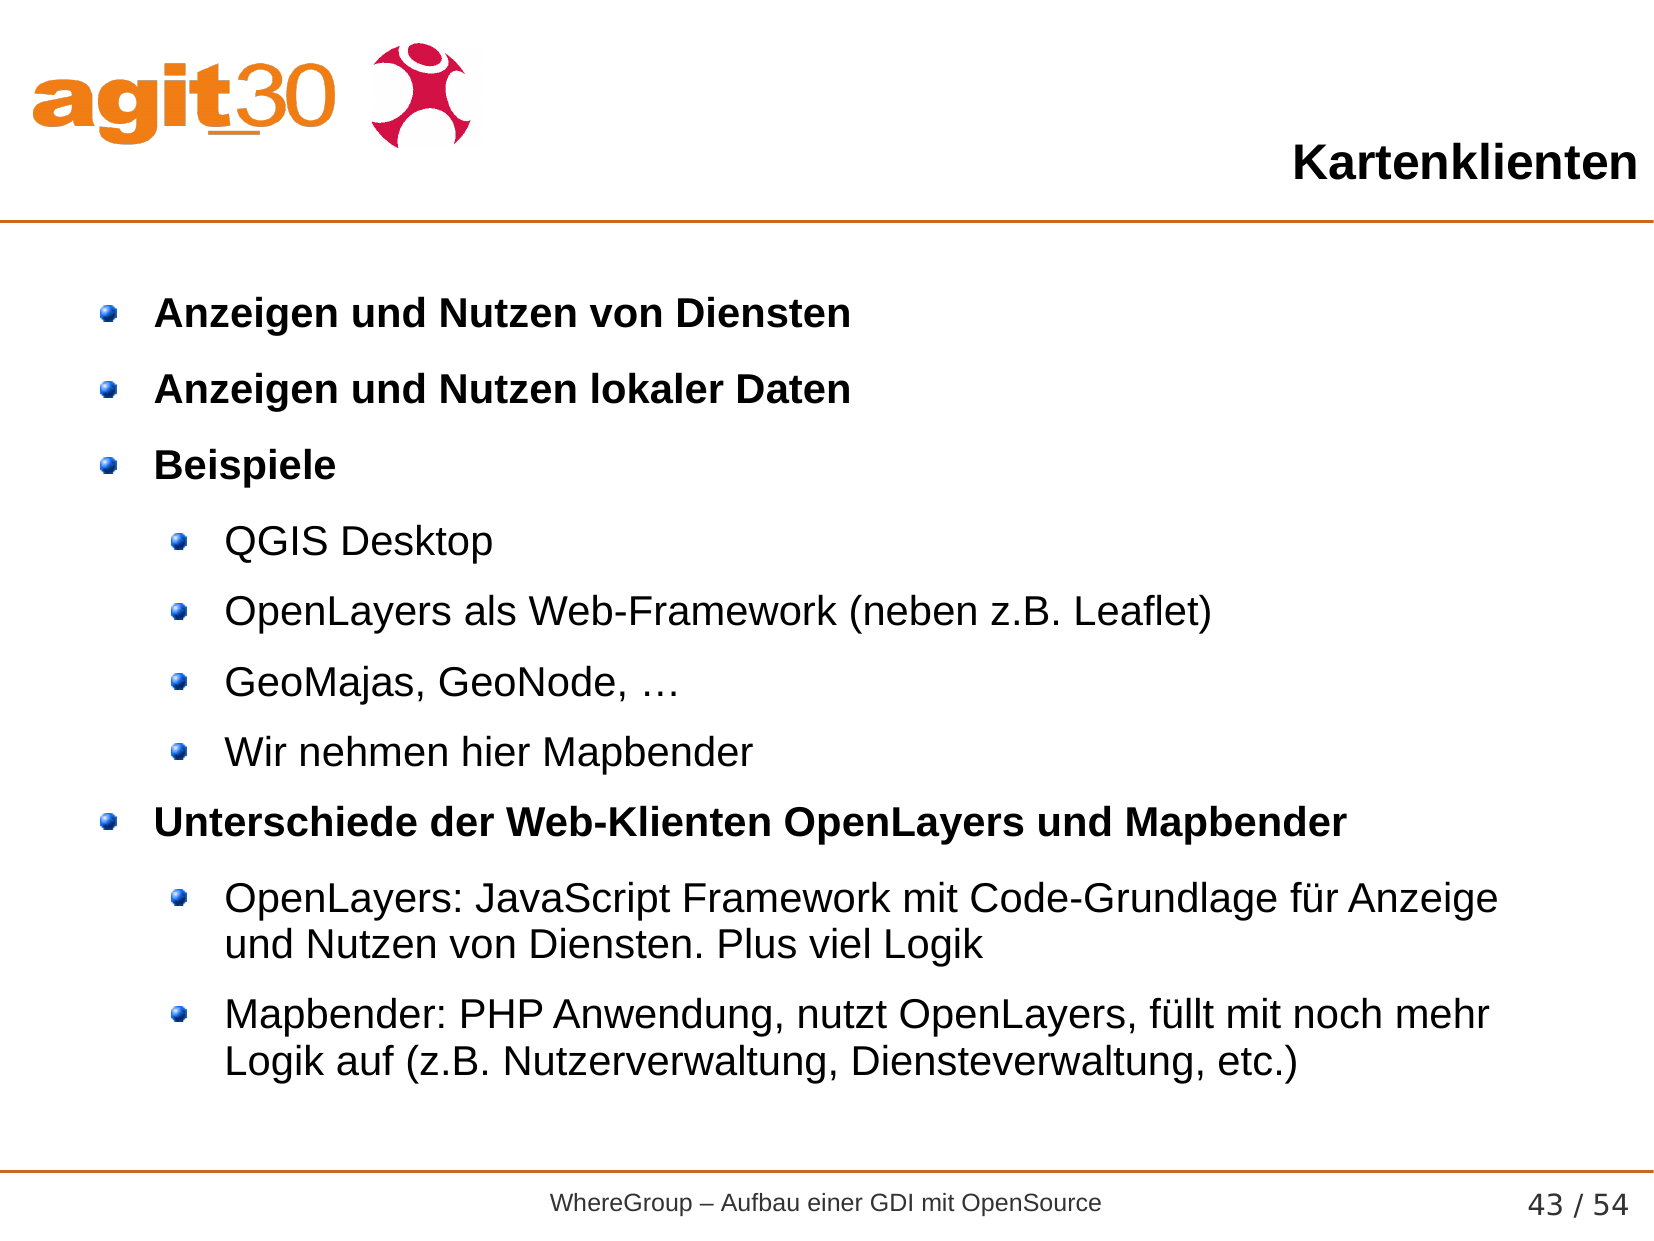

# Kartenklienten
Anzeigen und Nutzen von Diensten
Anzeigen und Nutzen lokaler Daten
Beispiele
QGIS Desktop
OpenLayers als Web-Framework (neben z.B. Leaflet)
GeoMajas, GeoNode, …
Wir nehmen hier Mapbender
Unterschiede der Web-Klienten OpenLayers und Mapbender
OpenLayers: JavaScript Framework mit Code-Grundlage für Anzeige und Nutzen von Diensten. Plus viel Logik
Mapbender: PHP Anwendung, nutzt OpenLayers, füllt mit noch mehr Logik auf (z.B. Nutzerverwaltung, Diensteverwaltung, etc.)